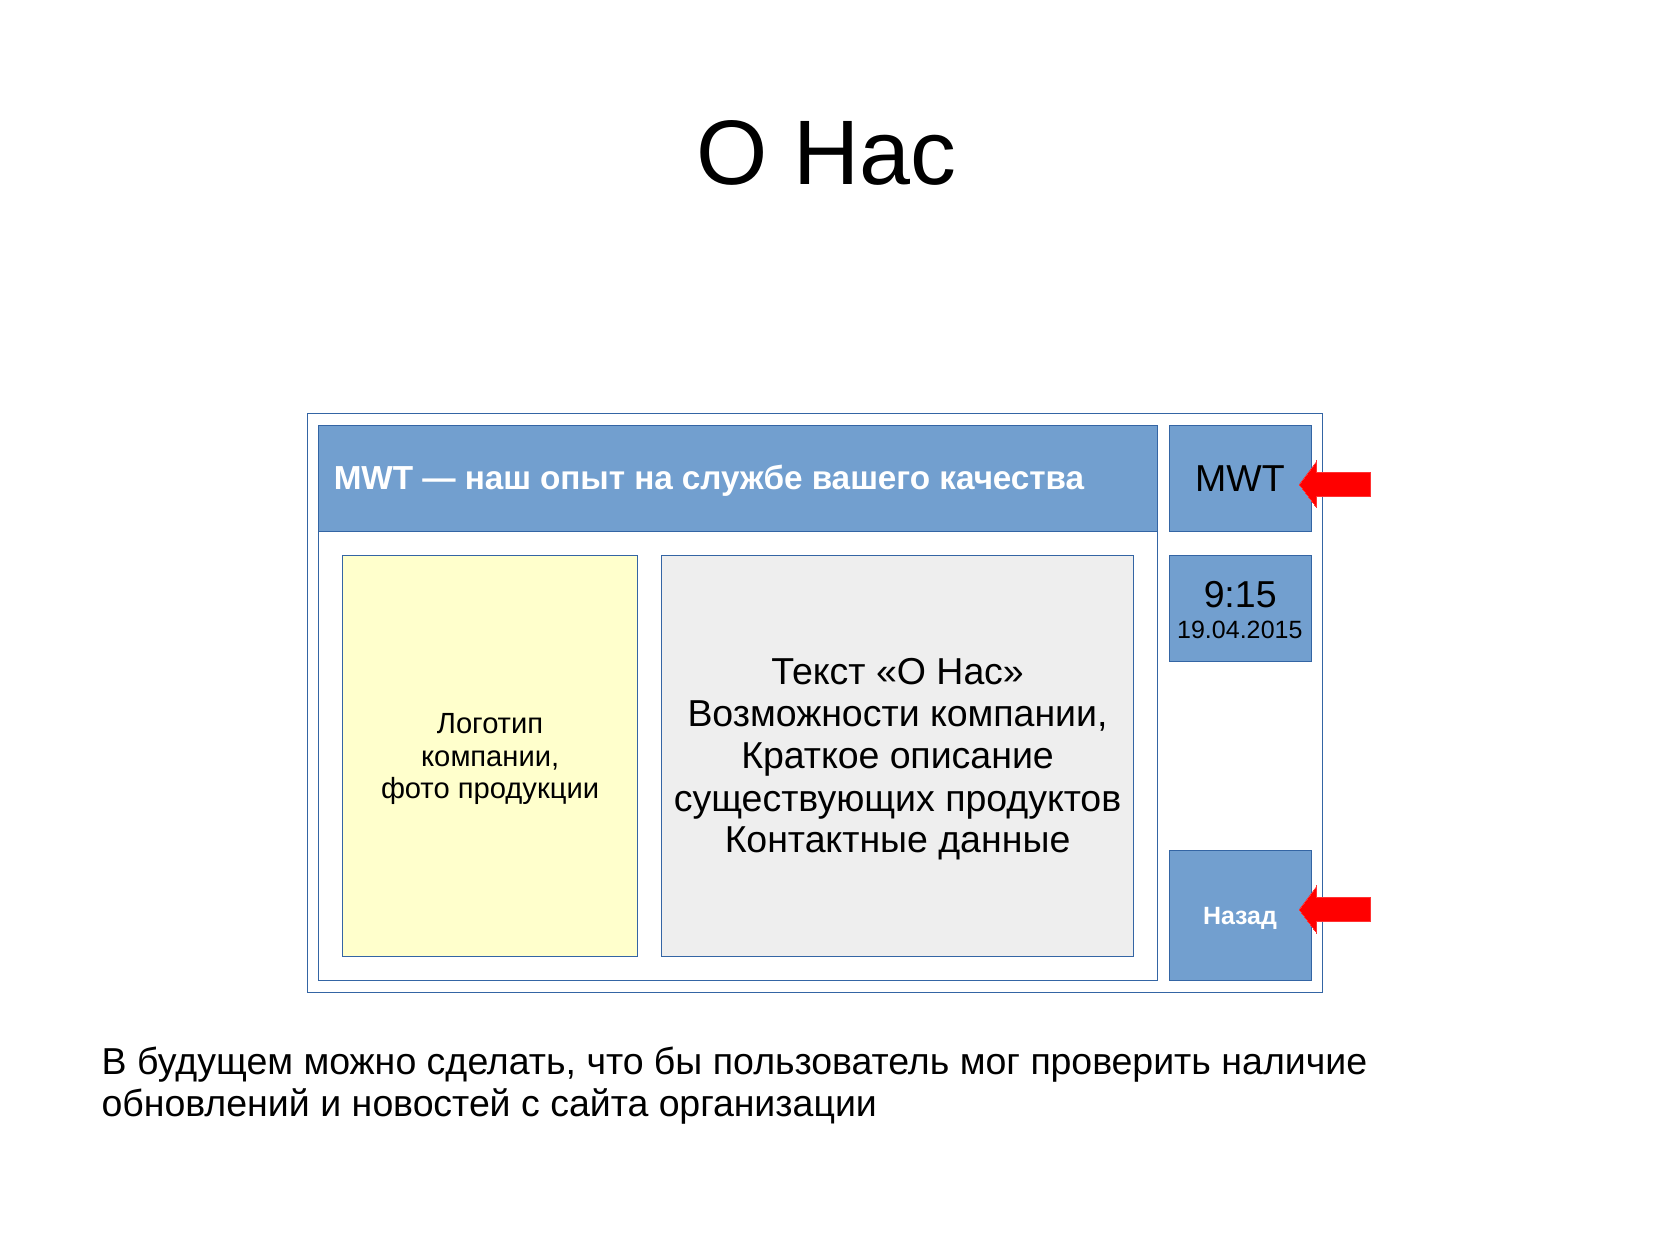

# О Нас
MWT — наш опыт на службе вашего качества
MWT
Логотип
компании,
фото продукции
Текст «О Нас»
Возможности компании,
Краткое описание
существующих продуктов
Контактные данные
9:15
19.04.2015
Назад
В будущем можно сделать, что бы пользователь мог проверить наличие обновлений и новостей с сайта организации